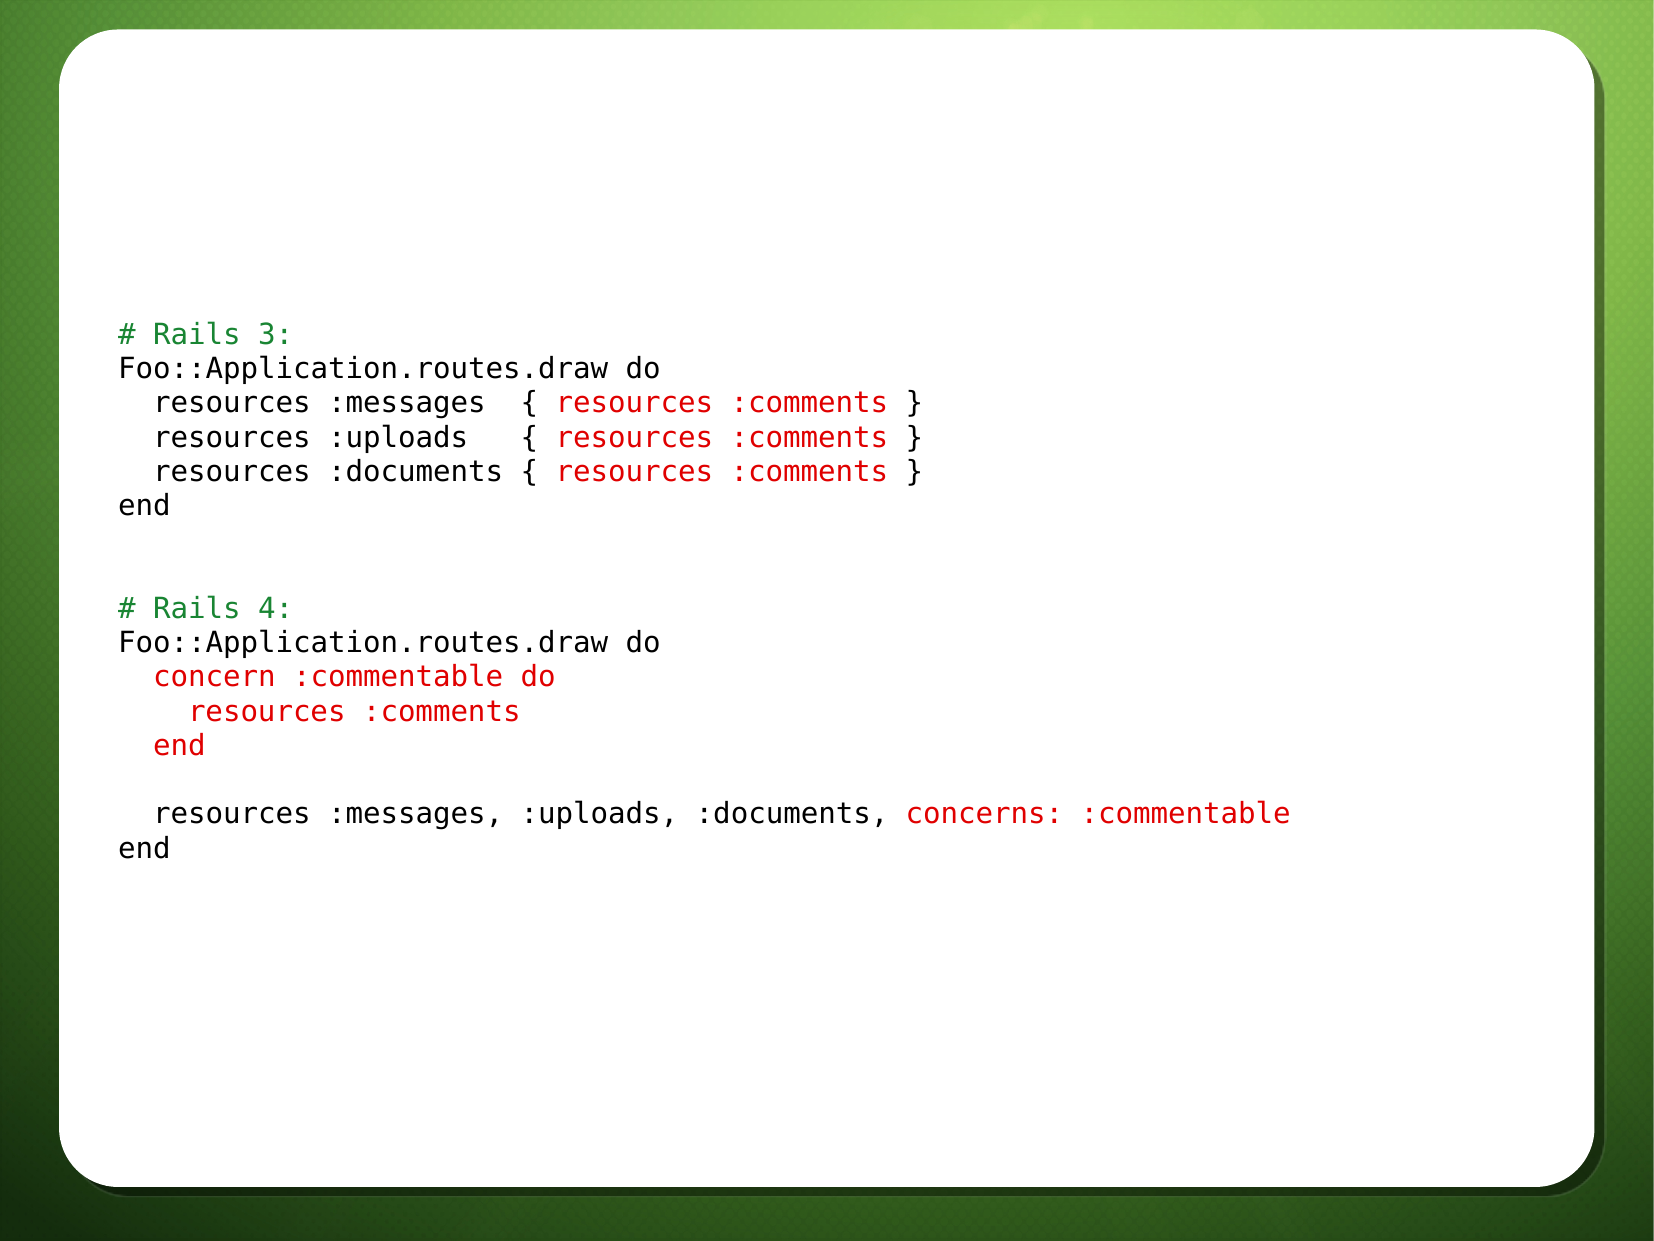

# # Rails 3:
Foo::Application.routes.draw do
 resources :messages { resources :comments }
 resources :uploads { resources :comments }
 resources :documents { resources :comments }
end
# Rails 4:
Foo::Application.routes.draw do
 concern :commentable do
 resources :comments
 end
 resources :messages, :uploads, :documents, concerns: :commentable
end